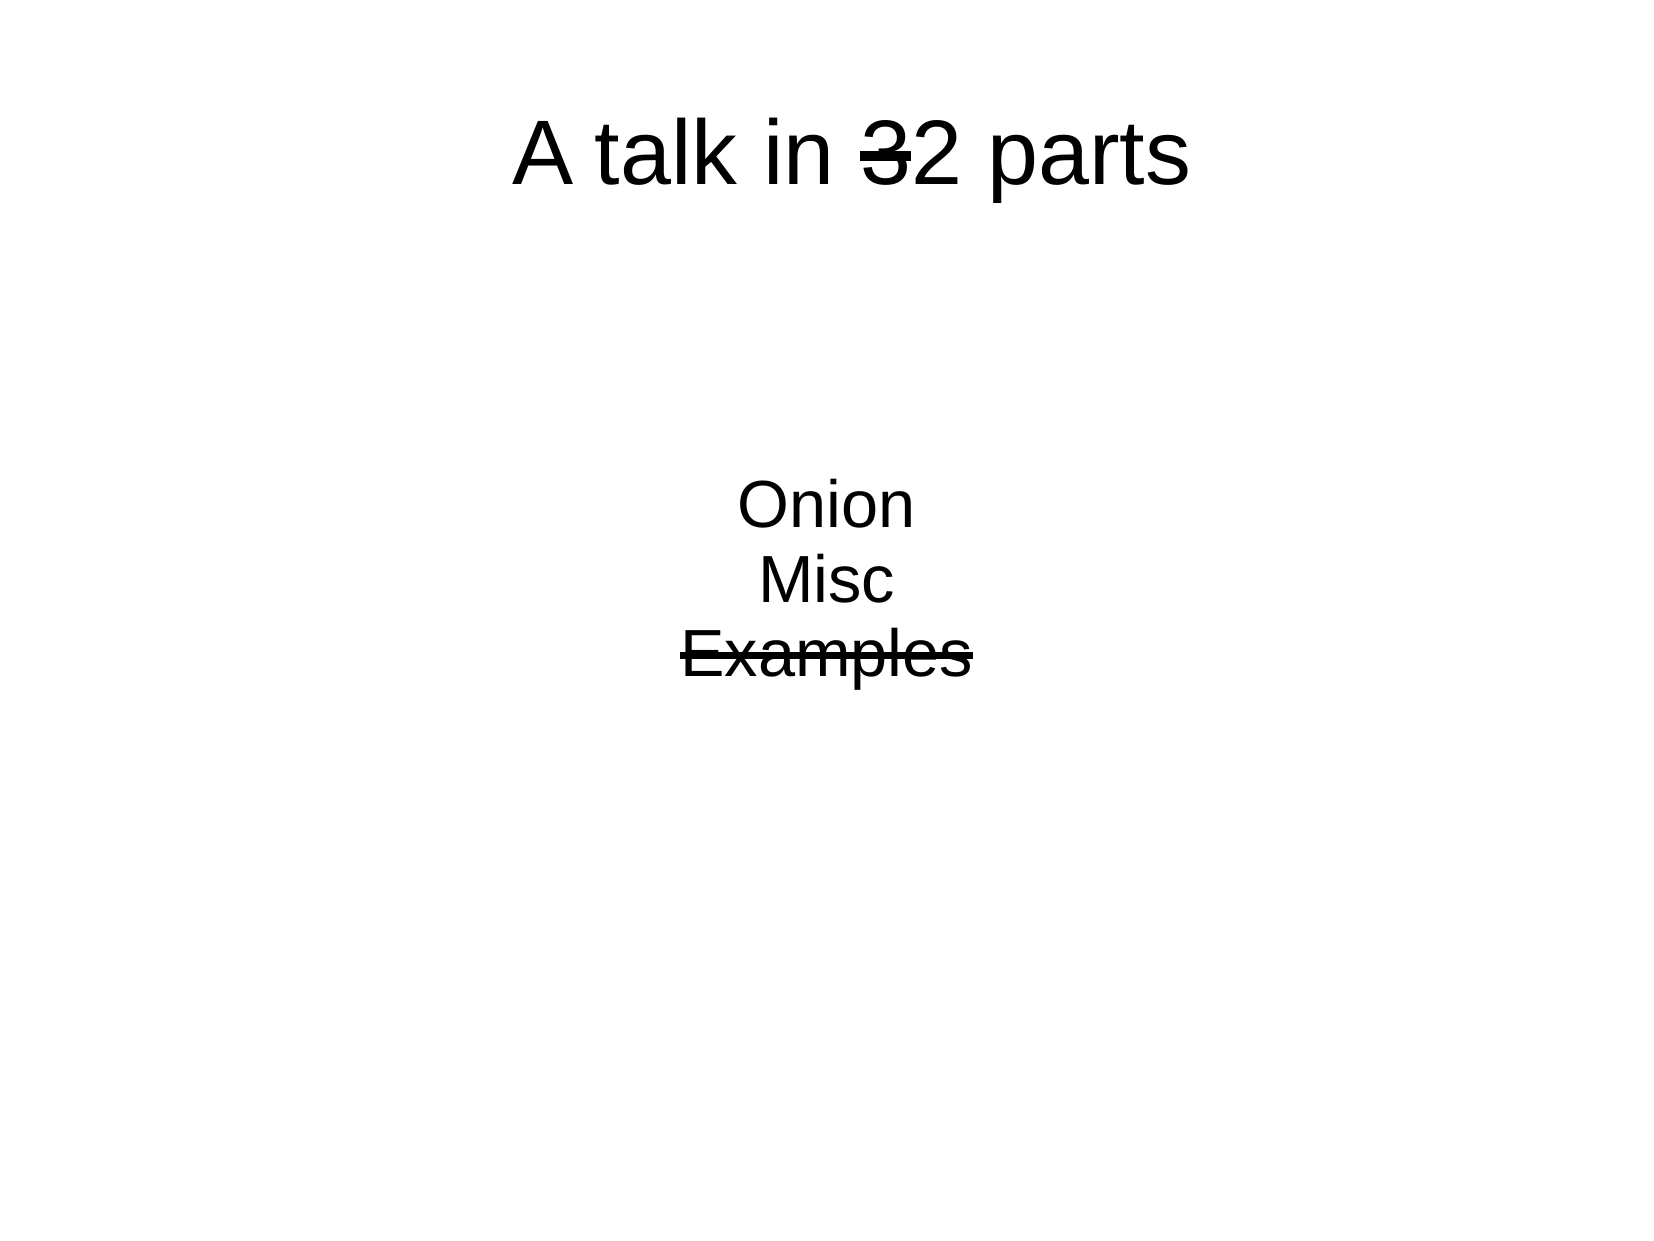

# A talk in 32 parts
Onion
Misc
Examples